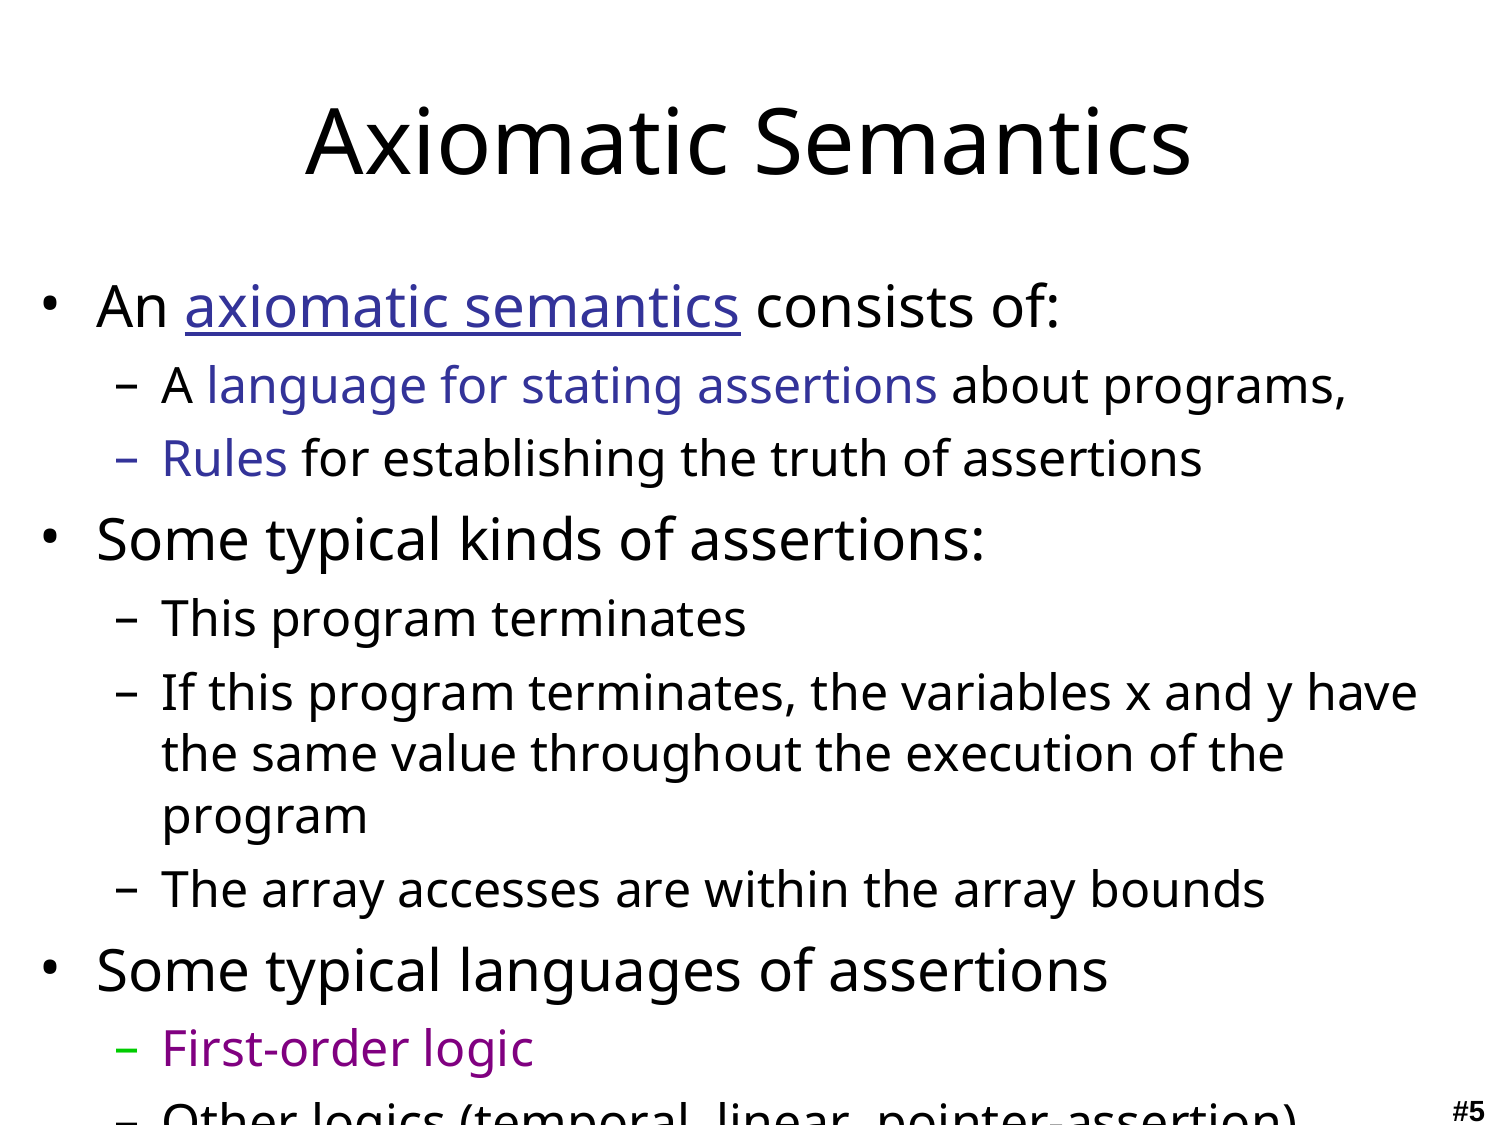

# Axiomatic Semantics
An axiomatic semantics consists of:
A language for stating assertions about programs,
Rules for establishing the truth of assertions
Some typical kinds of assertions:
This program terminates
If this program terminates, the variables x and y have the same value throughout the execution of the program
The array accesses are within the array bounds
Some typical languages of assertions
First-order logic
Other logics (temporal, linear, pointer-assertion)
Special-purpose specification languages (SLIC, Z, Larch)
5